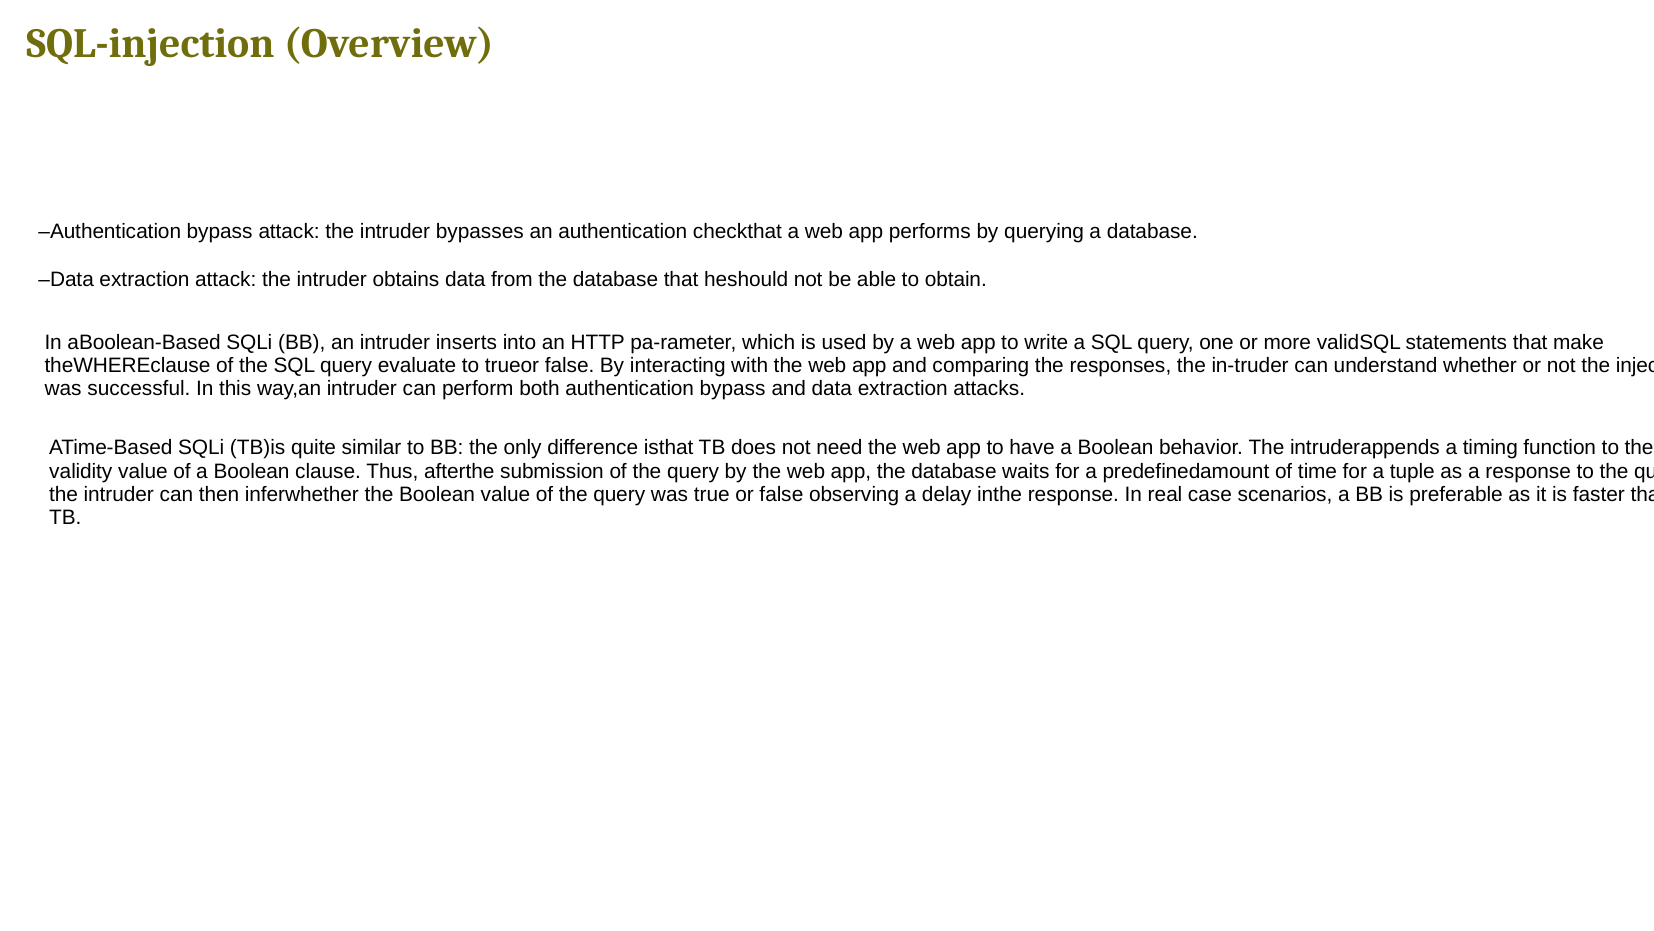

SQL-injection (Overview)
–Authentication bypass attack: the intruder bypasses an authentication checkthat a web app performs by querying a database.
–Data extraction attack: the intruder obtains data from the database that heshould not be able to obtain.
In aBoolean-Based SQLi (BB), an intruder inserts into an HTTP pa-rameter, which is used by a web app to write a SQL query, one or more validSQL statements that make theWHEREclause of the SQL query evaluate to trueor false. By interacting with the web app and comparing the responses, the in-truder can understand whether or not the injection was successful. In this way,an intruder can perform both authentication bypass and data extraction attacks.
ATime-Based SQLi (TB)is quite similar to BB: the only difference isthat TB does not need the web app to have a Boolean behavior. The intruderappends a timing function to the validity value of a Boolean clause. Thus, afterthe submission of the query by the web app, the database waits for a predefinedamount of time for a tuple as a response to the query; the intruder can then inferwhether the Boolean value of the query was true or false observing a delay inthe response. In real case scenarios, a BB is preferable as it is faster than a TB.